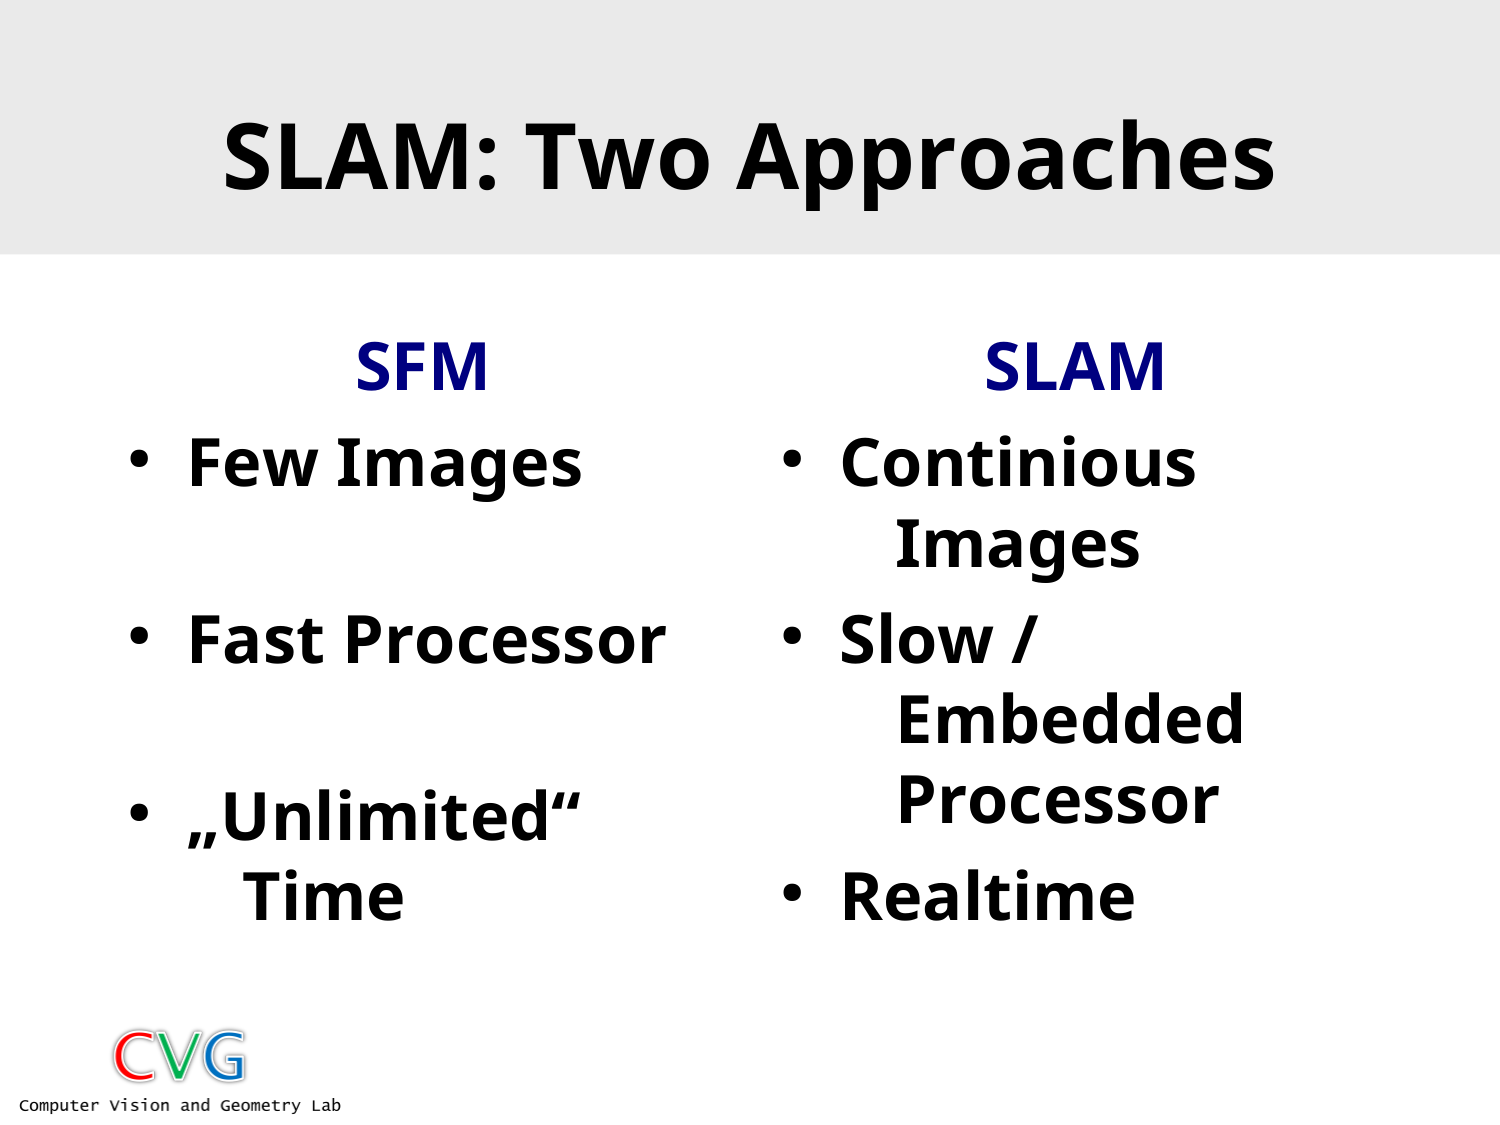

# SLAM: Two Approaches
SFM
Few Images
Fast Processor
„Unlimited“ Time
SLAM
Continious Images
Slow / Embedded Processor
Realtime